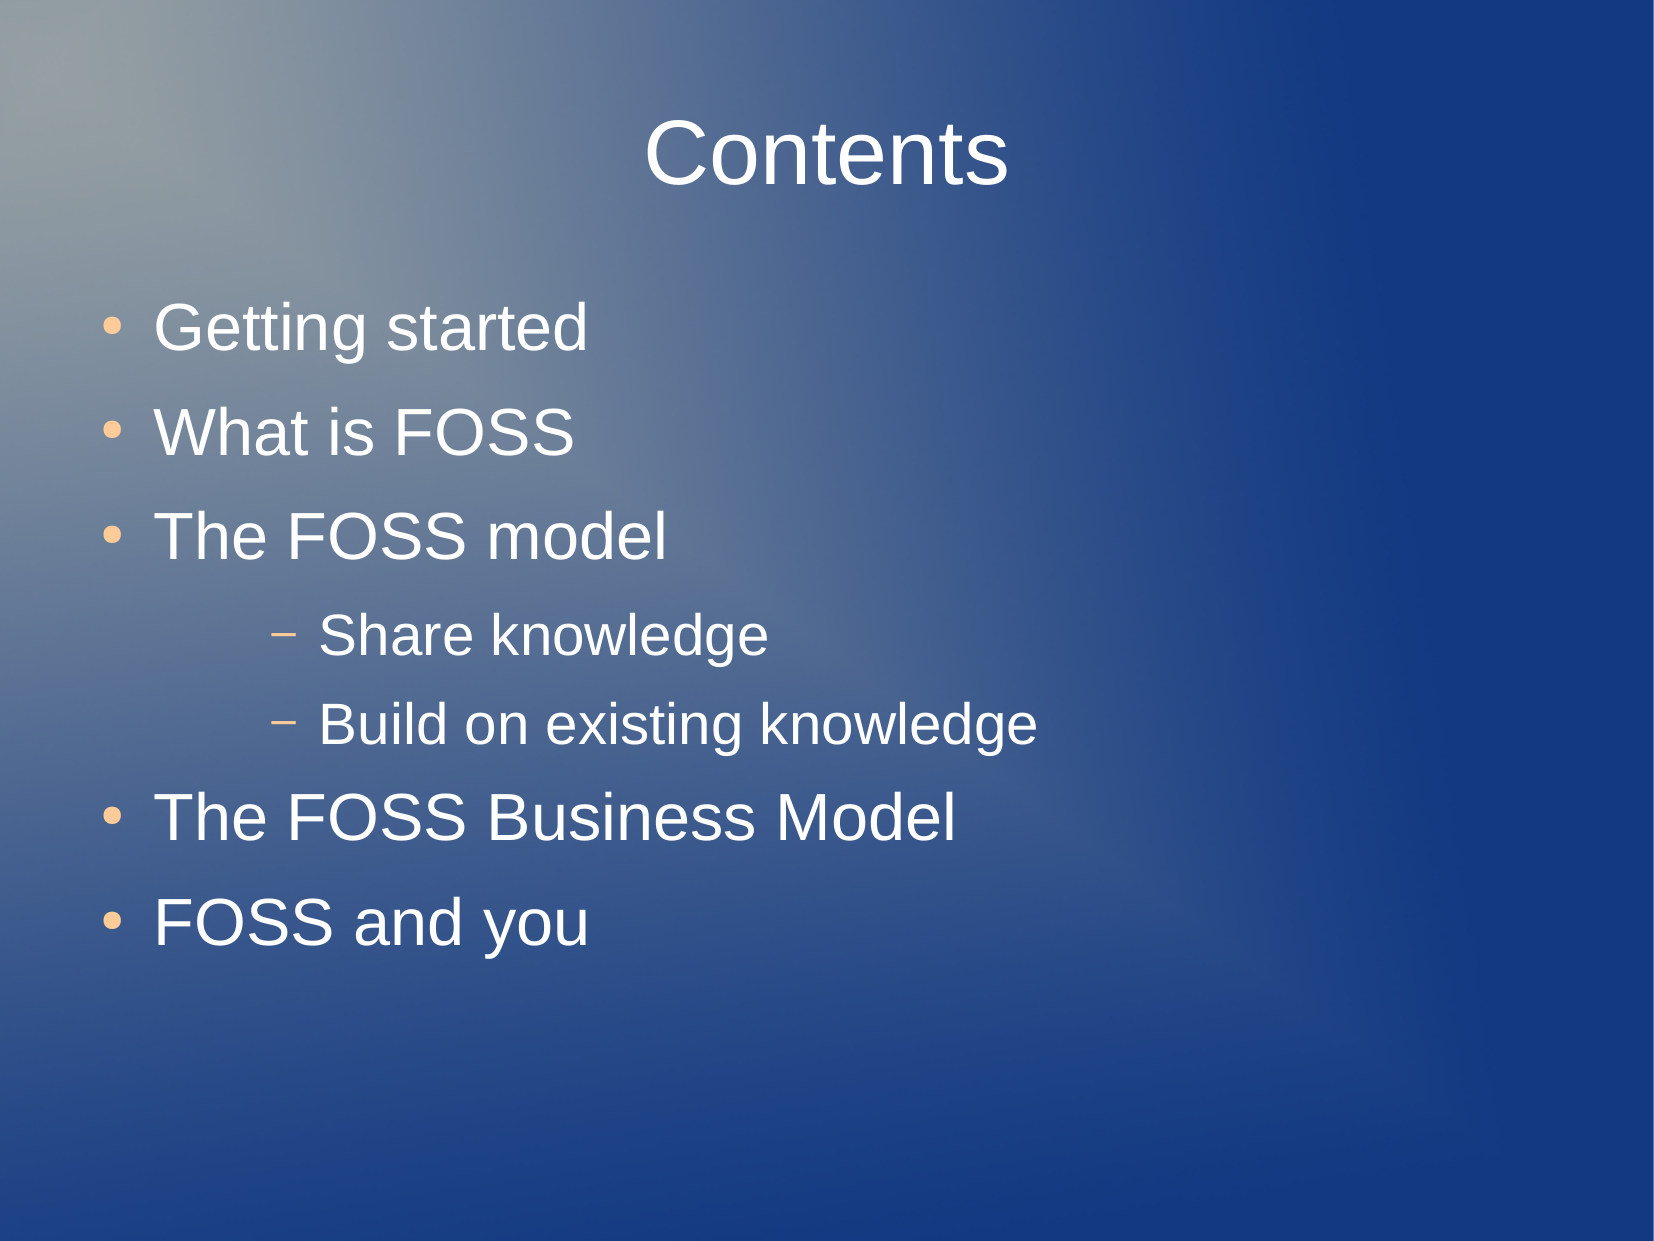

# Contents
Getting started
What is FOSS
The FOSS model
Share knowledge
Build on existing knowledge
The FOSS Business Model
FOSS and you